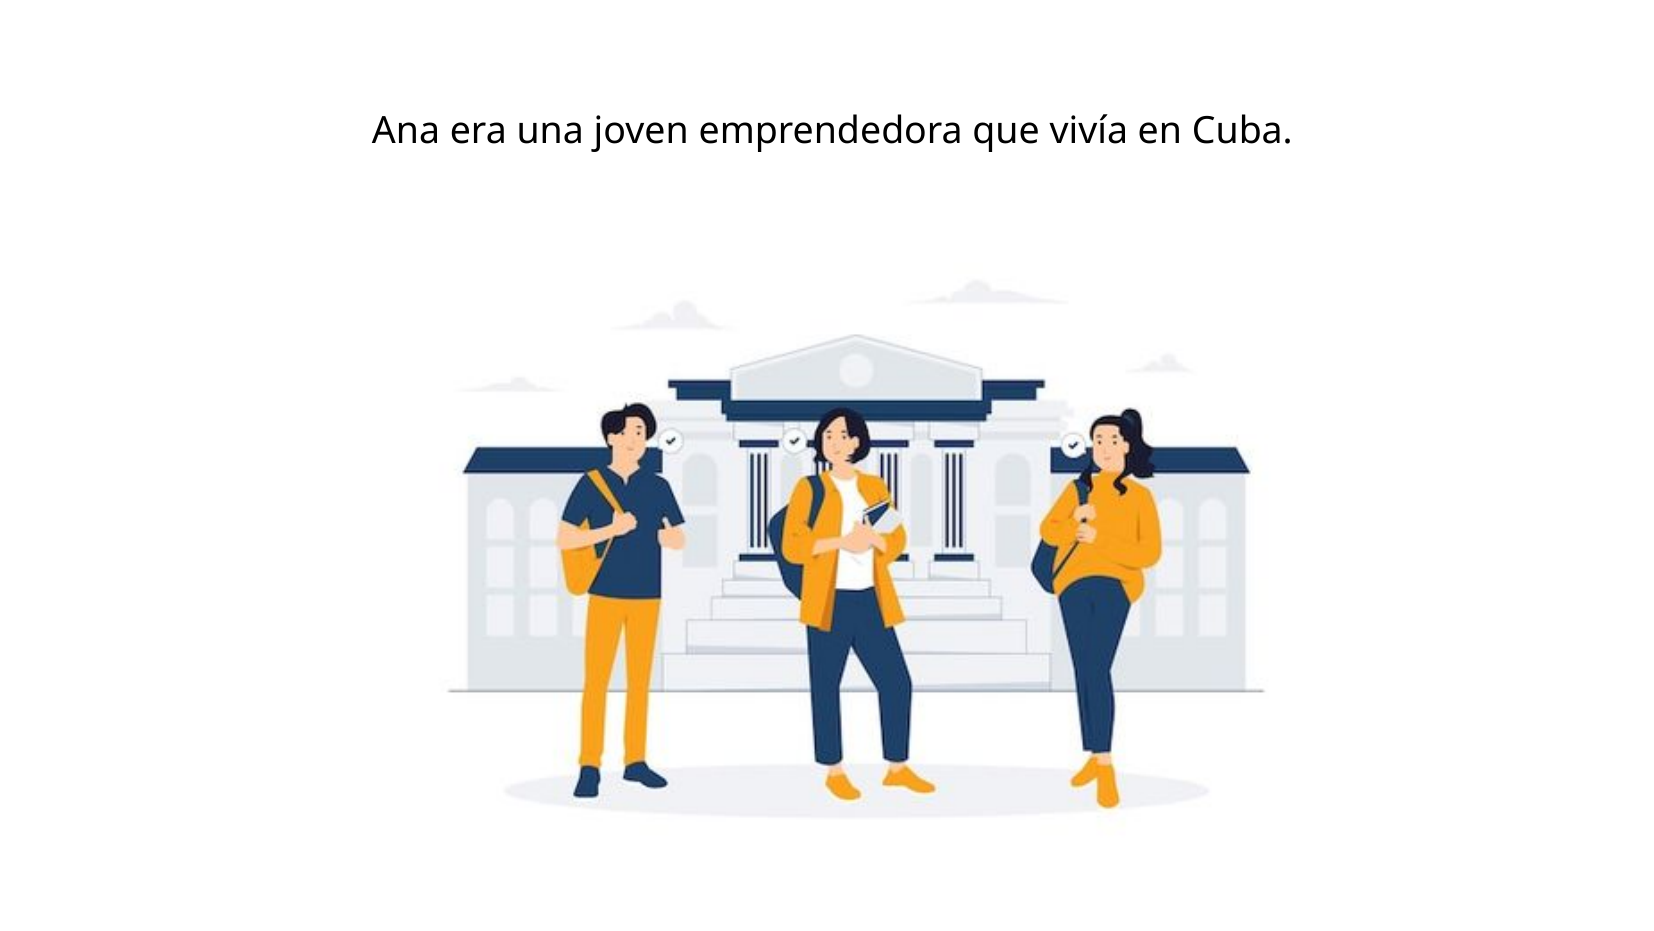

# Ana era una joven emprendedora que vivía en Cuba.